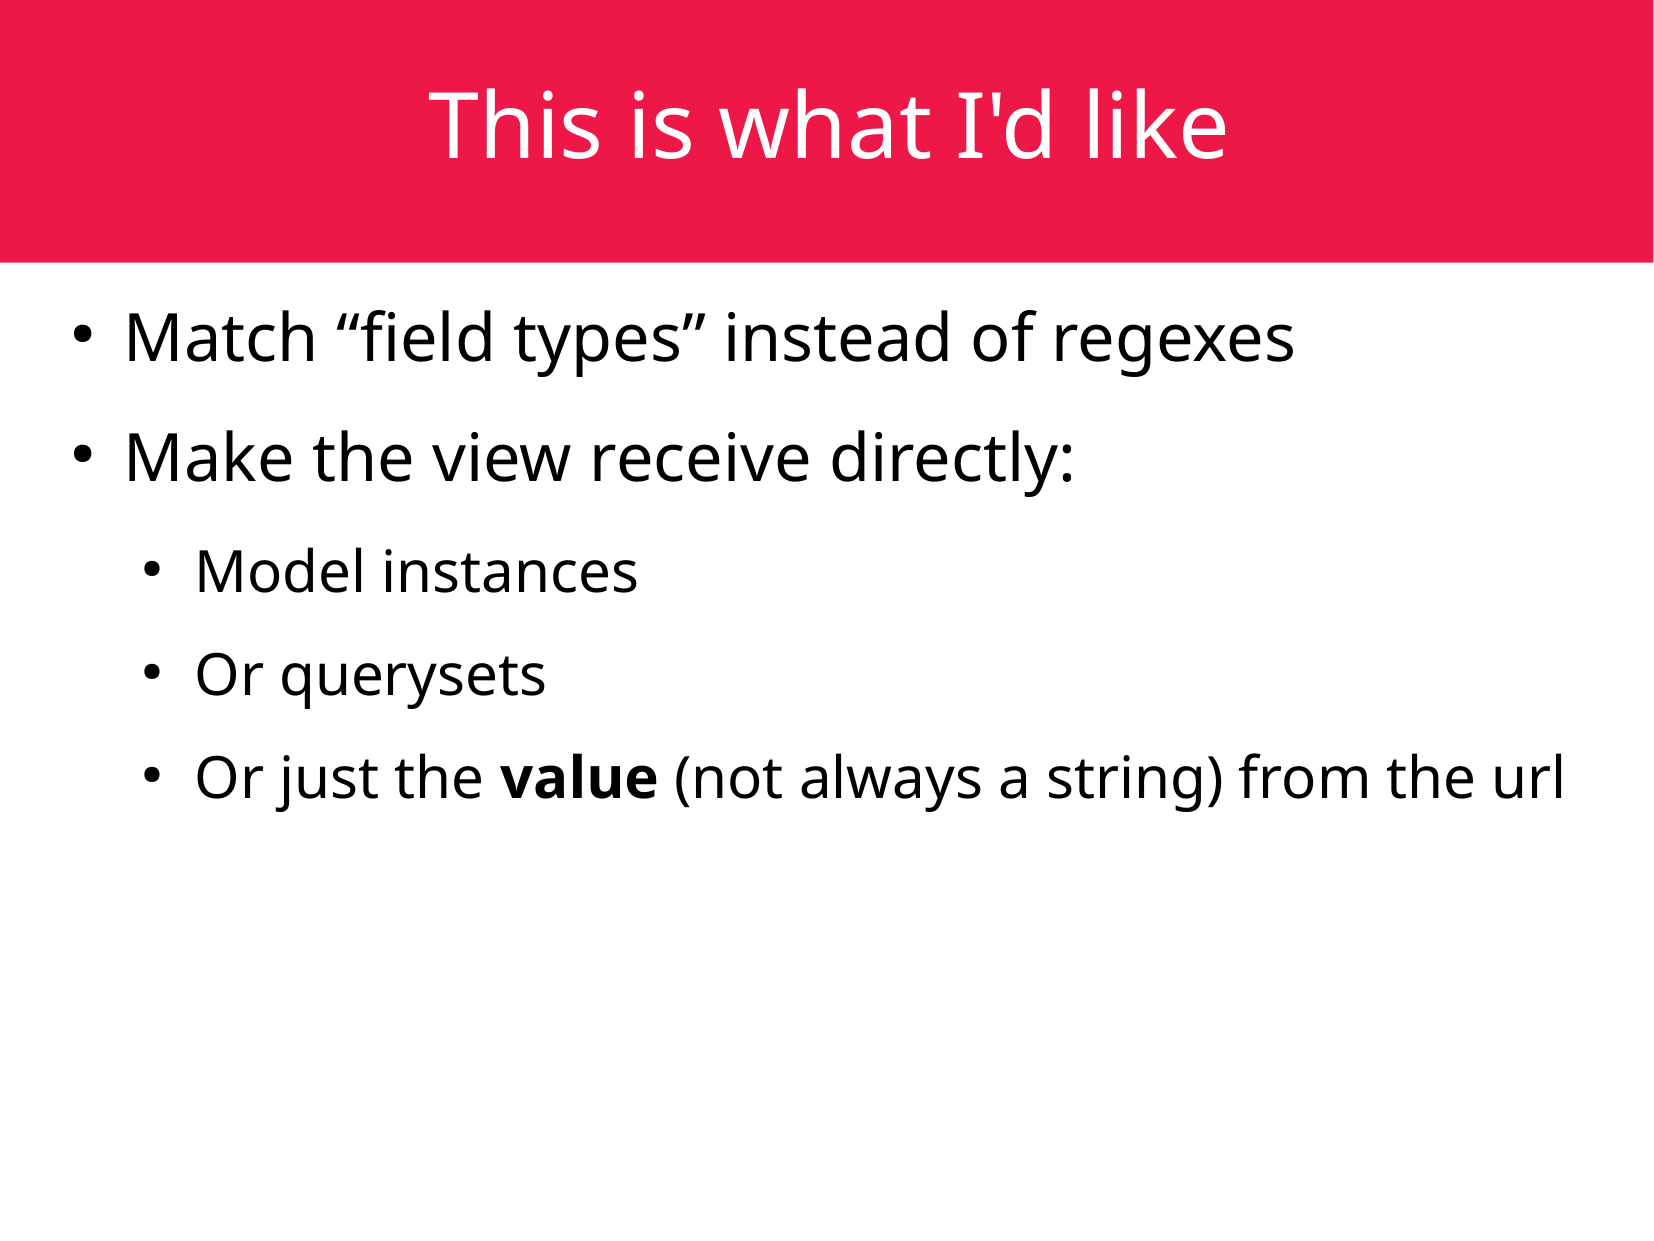

# This is what I'd like
Match “field types” instead of regexes
Make the view receive directly:
Model instances
Or querysets
Or just the value (not always a string) from the url